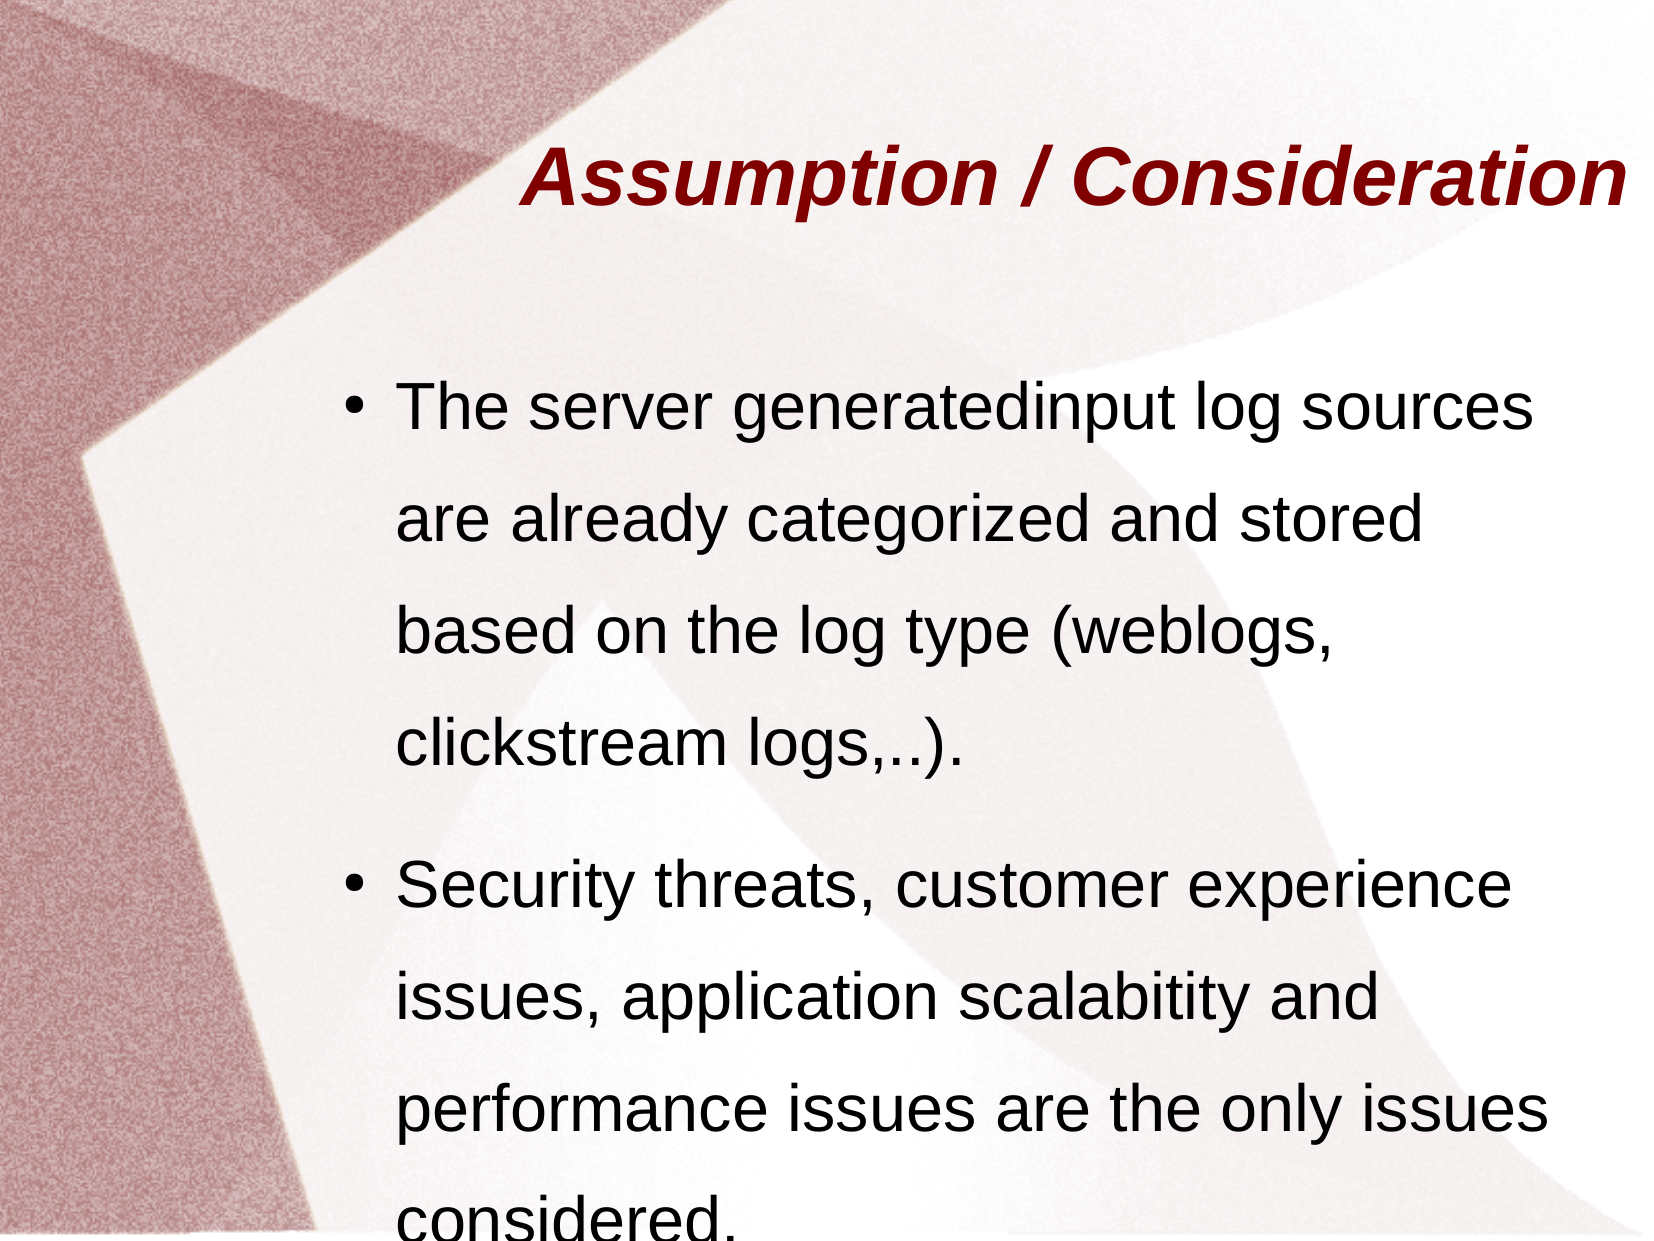

# Assumption / Consideration
The server generatedinput log sources are already categorized and stored based on the log type (weblogs, clickstream logs,..).
Security threats, customer experience issues, application scalabitity and performance issues are the only issues considered.